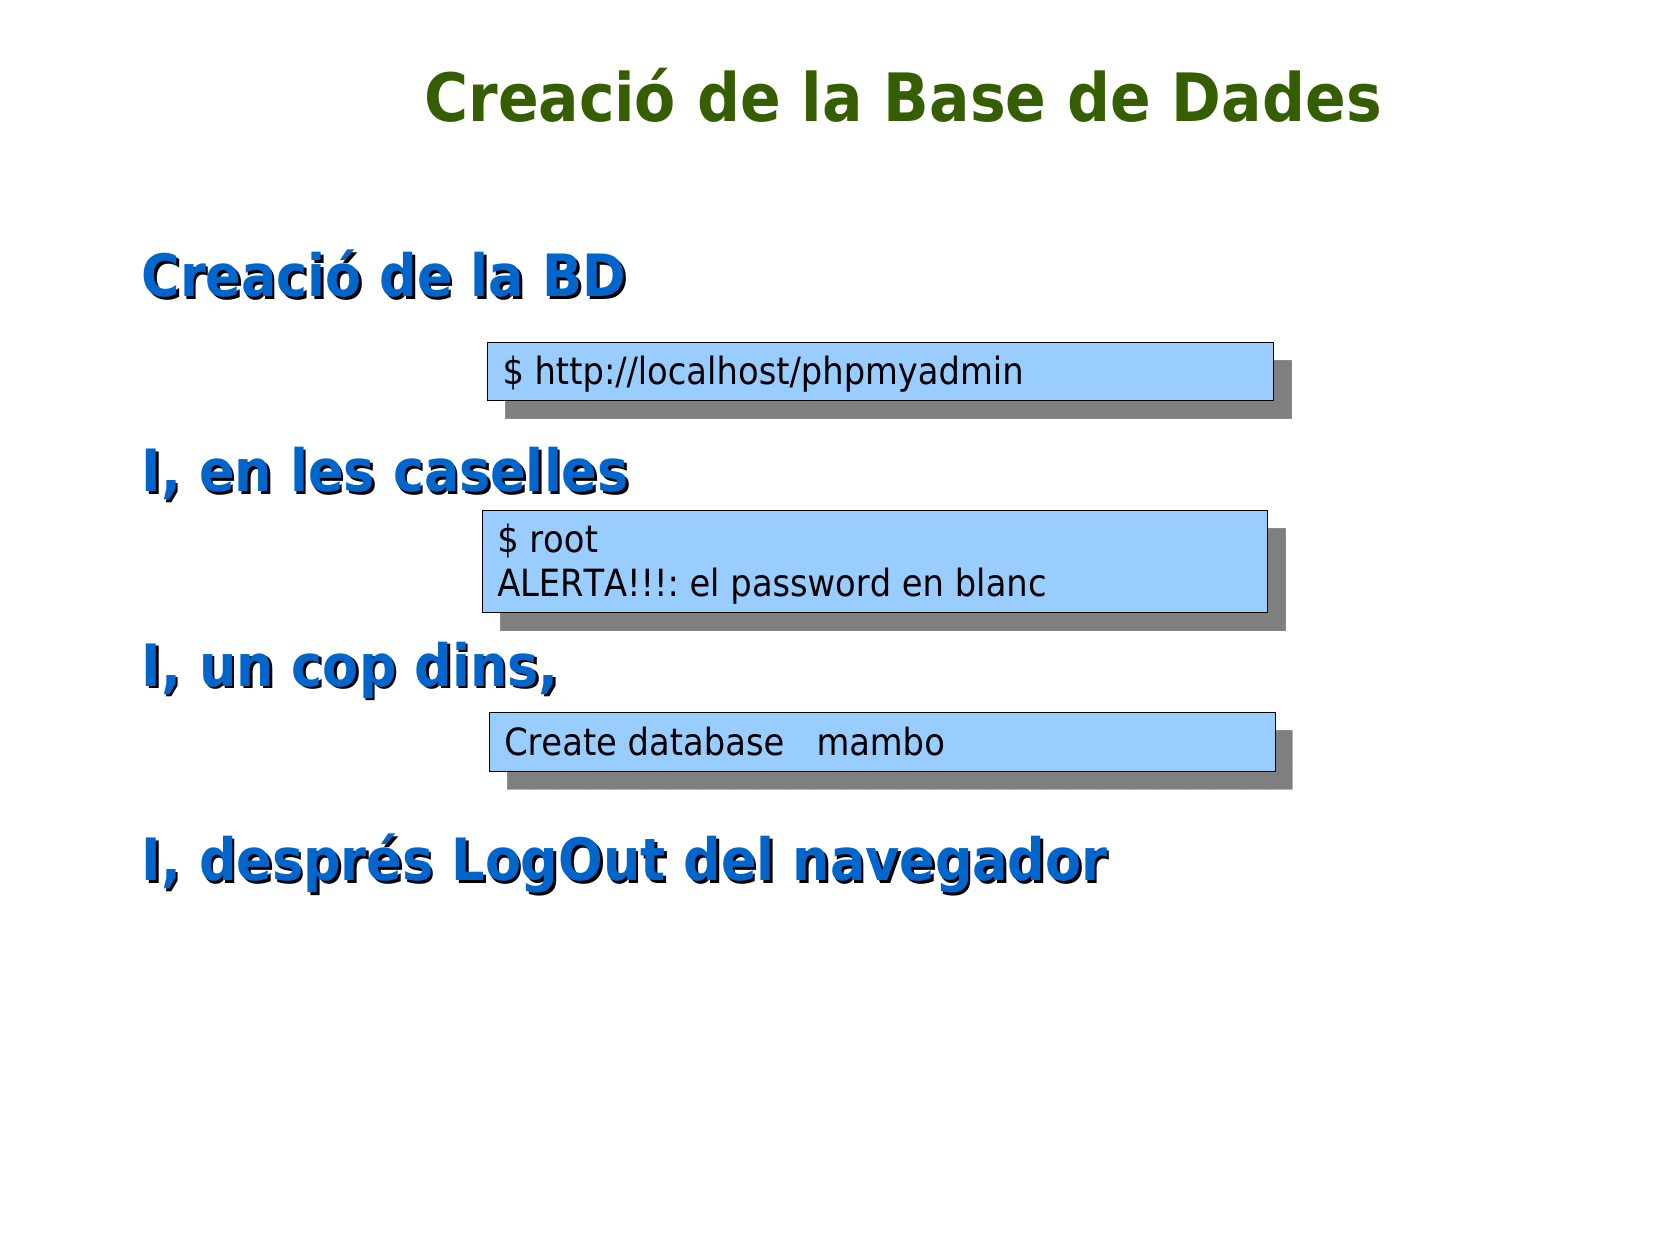

# Creació de la Base de Dades
Creació de la BD
I, en les caselles
I, un cop dins,
I, després LogOut del navegador
$ http://localhost/phpmyadmin
$ root
ALERTA!!!: el password en blanc
Create database mambo